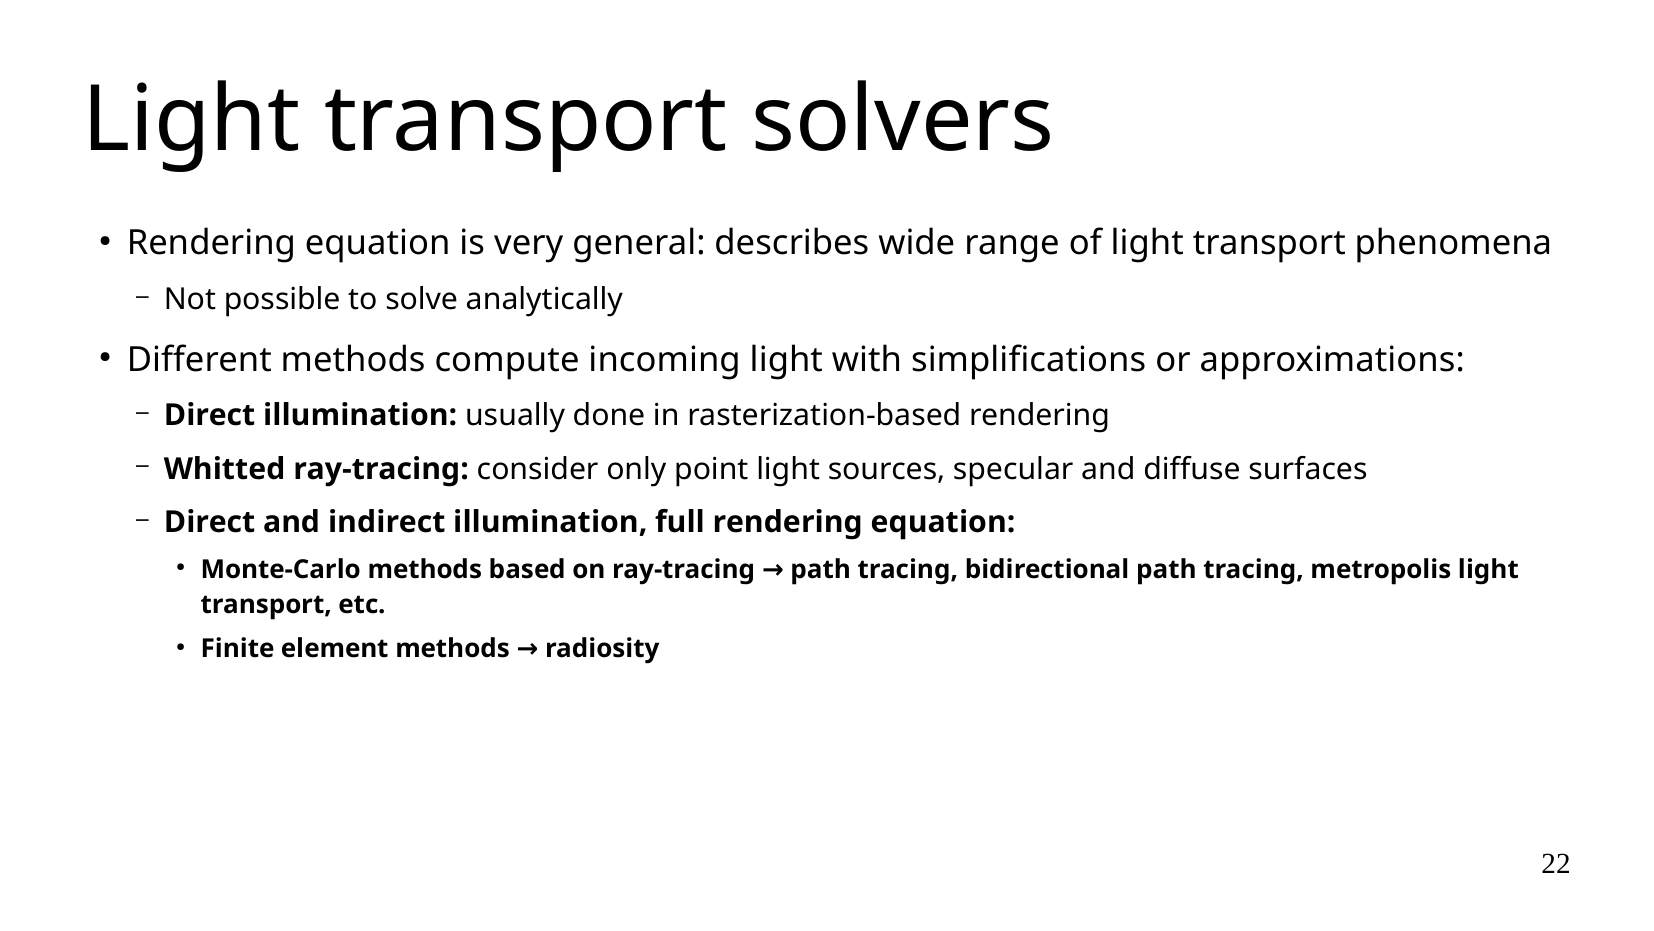

# Light transport solvers
Rendering equation is very general: describes wide range of light transport phenomena
Not possible to solve analytically
Different methods compute incoming light with simplifications or approximations:
Direct illumination: usually done in rasterization-based rendering
Whitted ray-tracing: consider only point light sources, specular and diffuse surfaces
Direct and indirect illumination, full rendering equation:
Monte-Carlo methods based on ray-tracing → path tracing, bidirectional path tracing, metropolis light transport, etc.
Finite element methods → radiosity
22